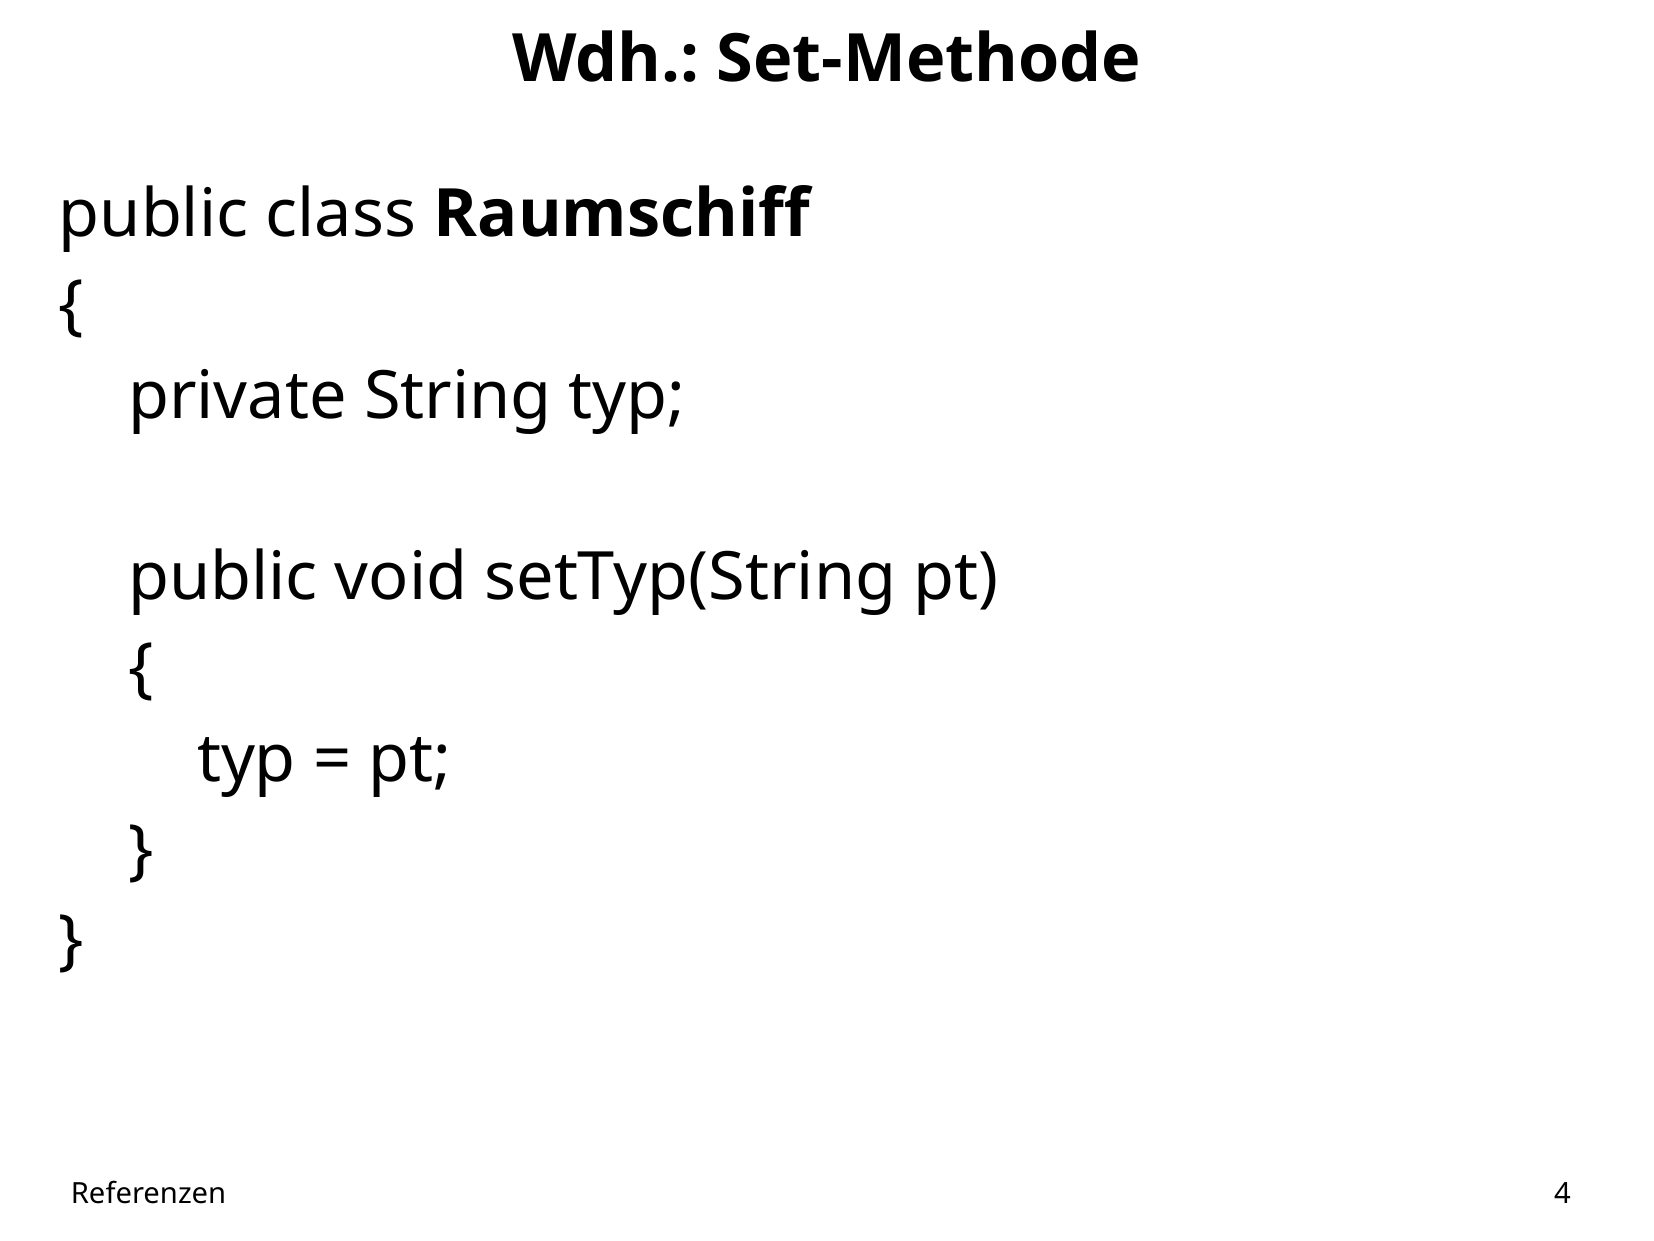

# Wdh.: Set-Methode
public class Raumschiff
{
 private String typ;
 public void setTyp(String pt)
 {
 typ = pt;
 }
}
Referenzen
4